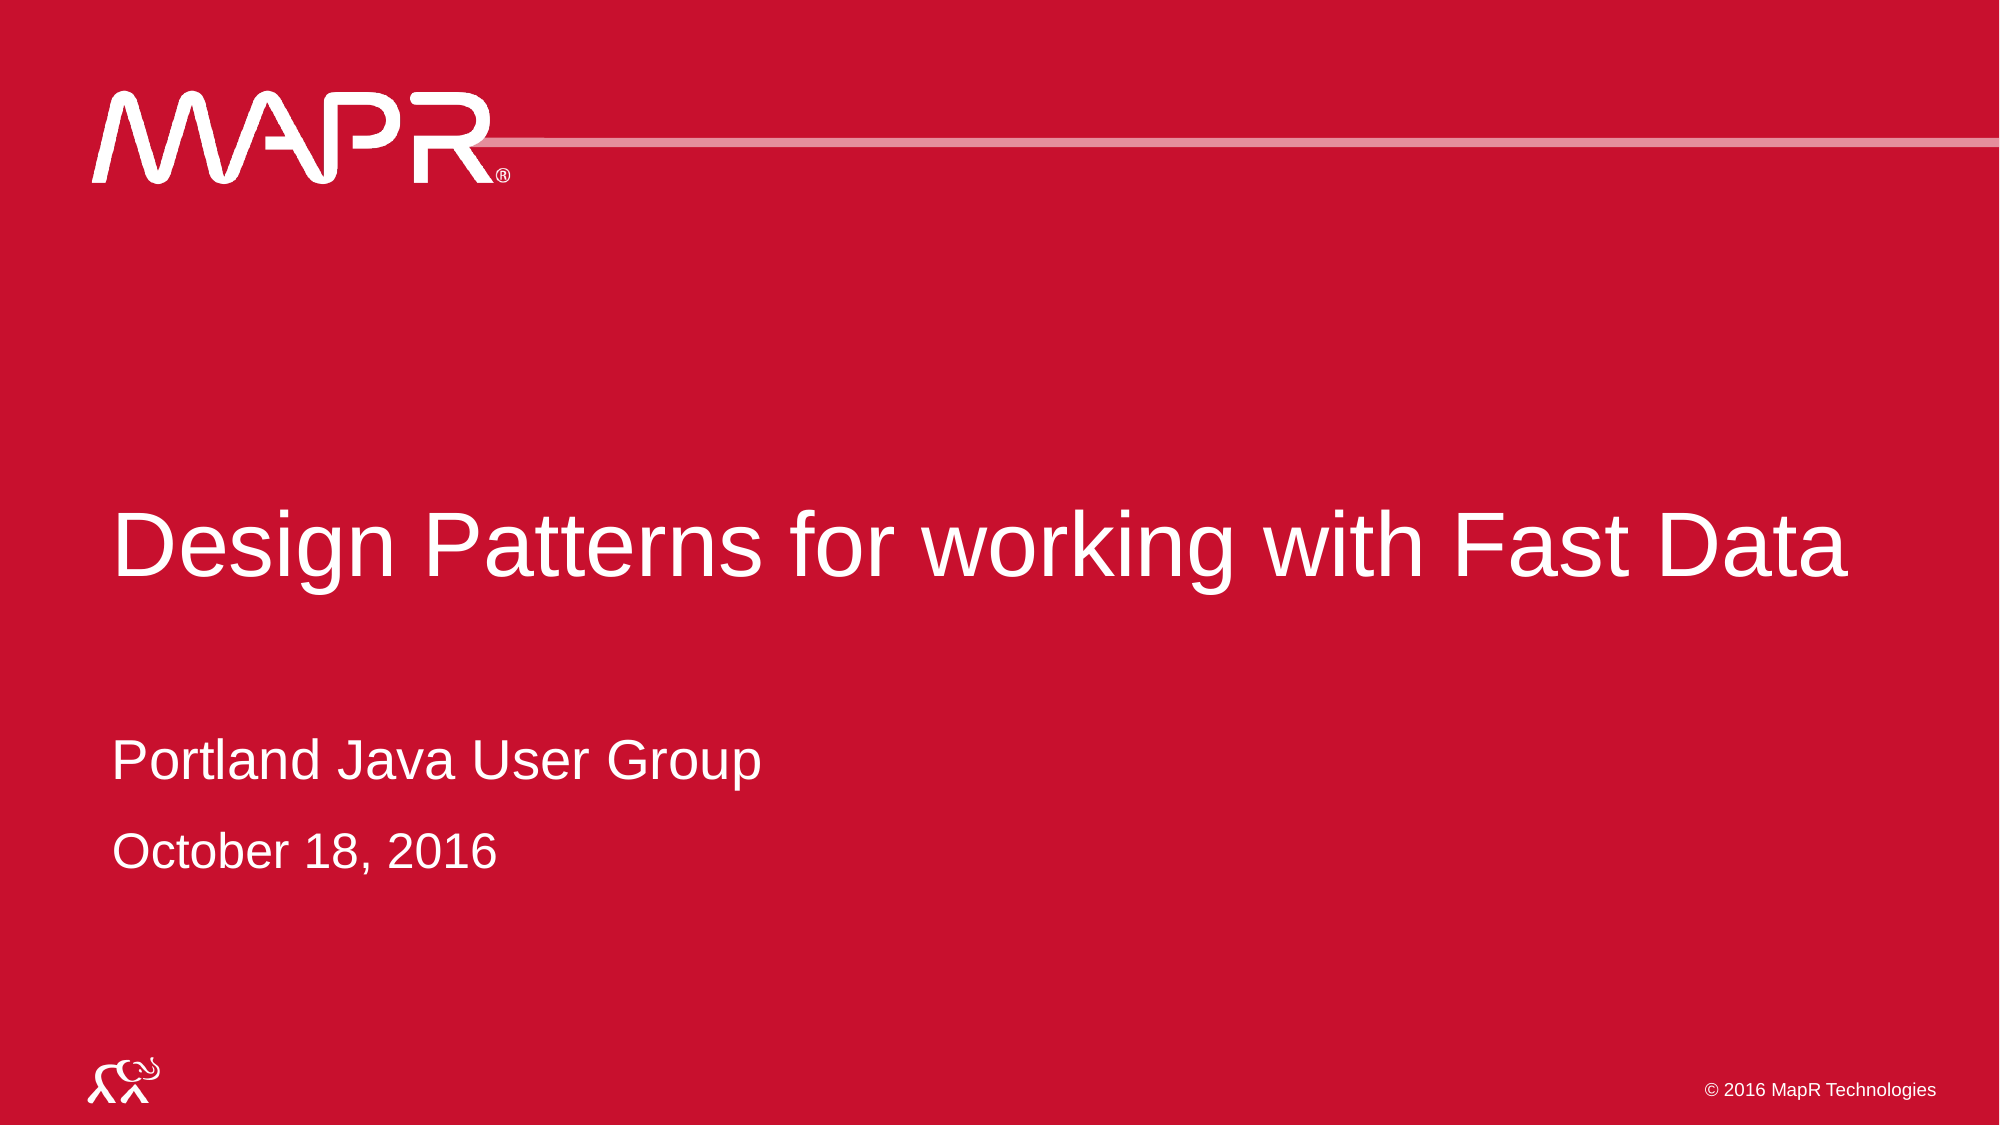

# Design Patterns for working with Fast Data
Portland Java User Group
October 18, 2016